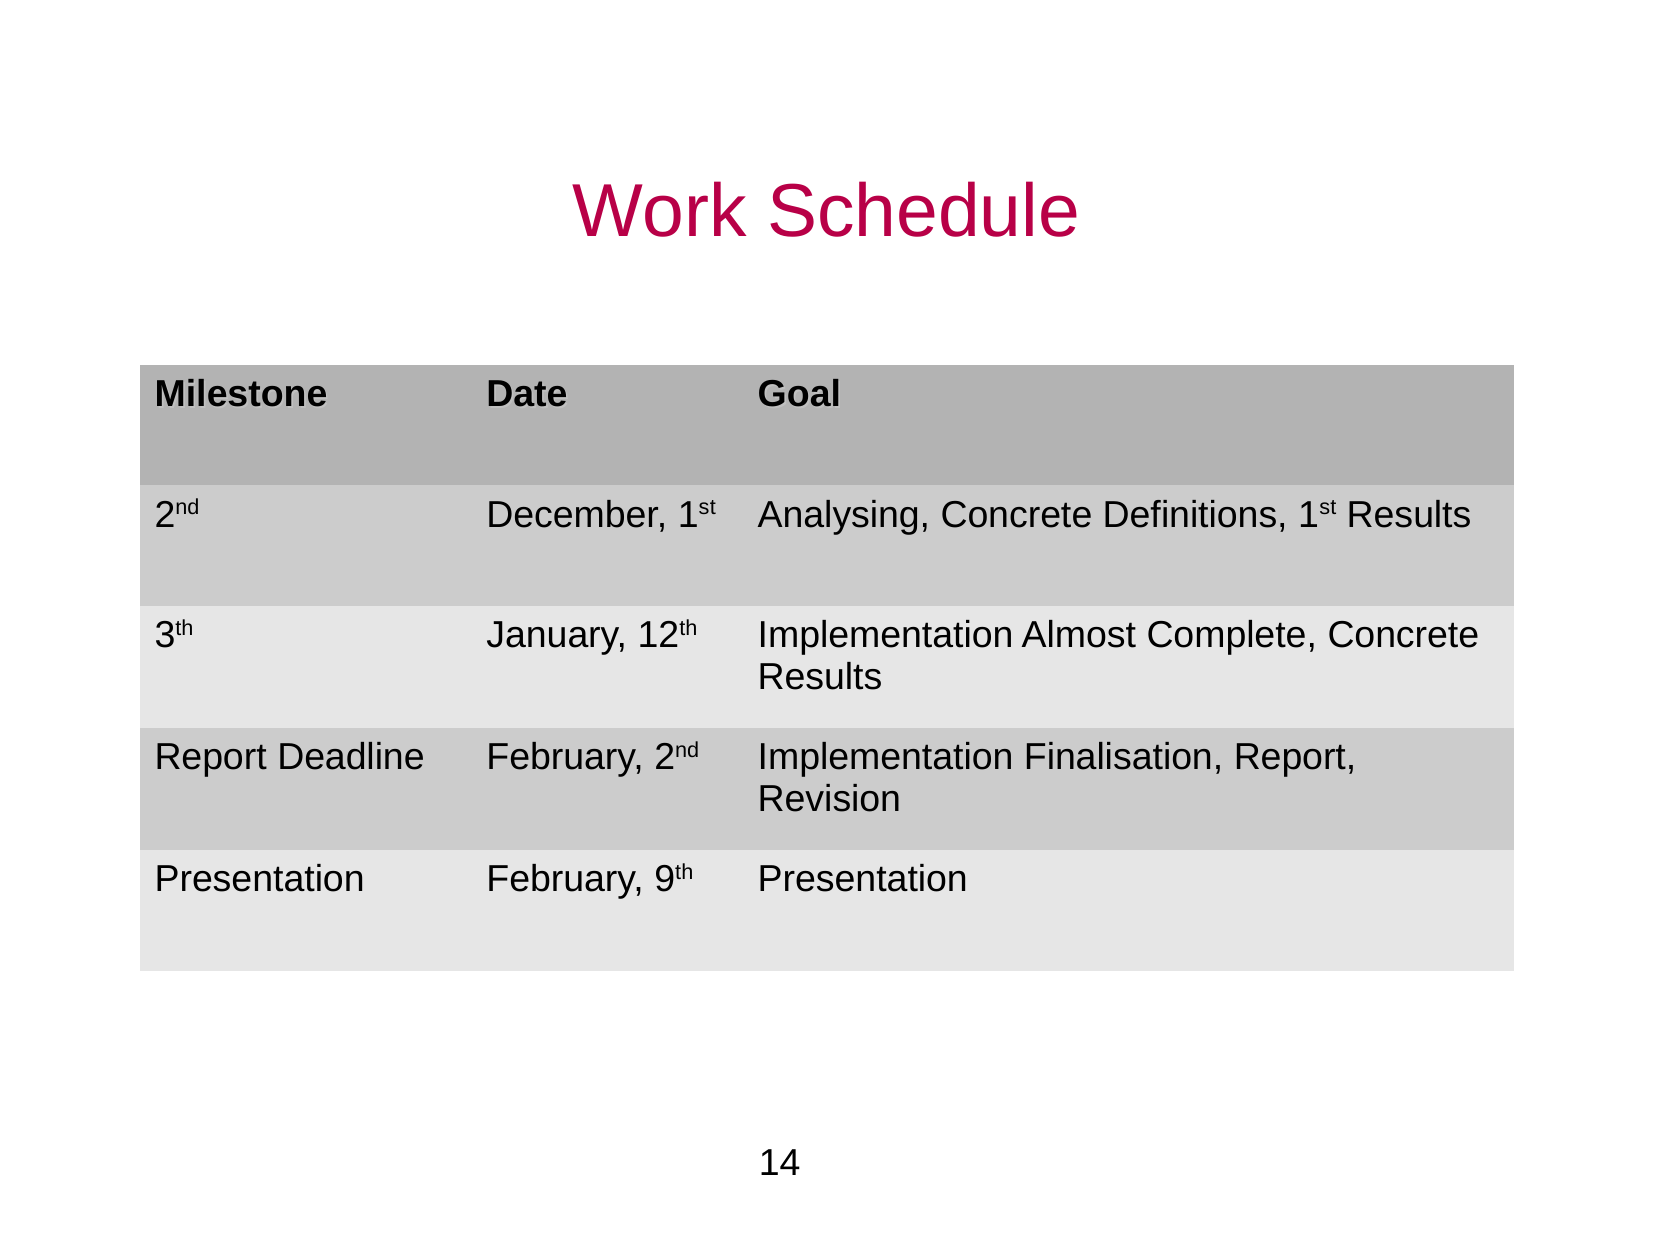

Work Schedule
| Milestone | Date | Goal |
| --- | --- | --- |
| 2nd | December, 1st | Analysing, Concrete Definitions, 1st Results |
| 3th | January, 12th | Implementation Almost Complete, Concrete Results |
| Report Deadline | February, 2nd | Implementation Finalisation, Report, Revision |
| Presentation | February, 9th | Presentation |
14